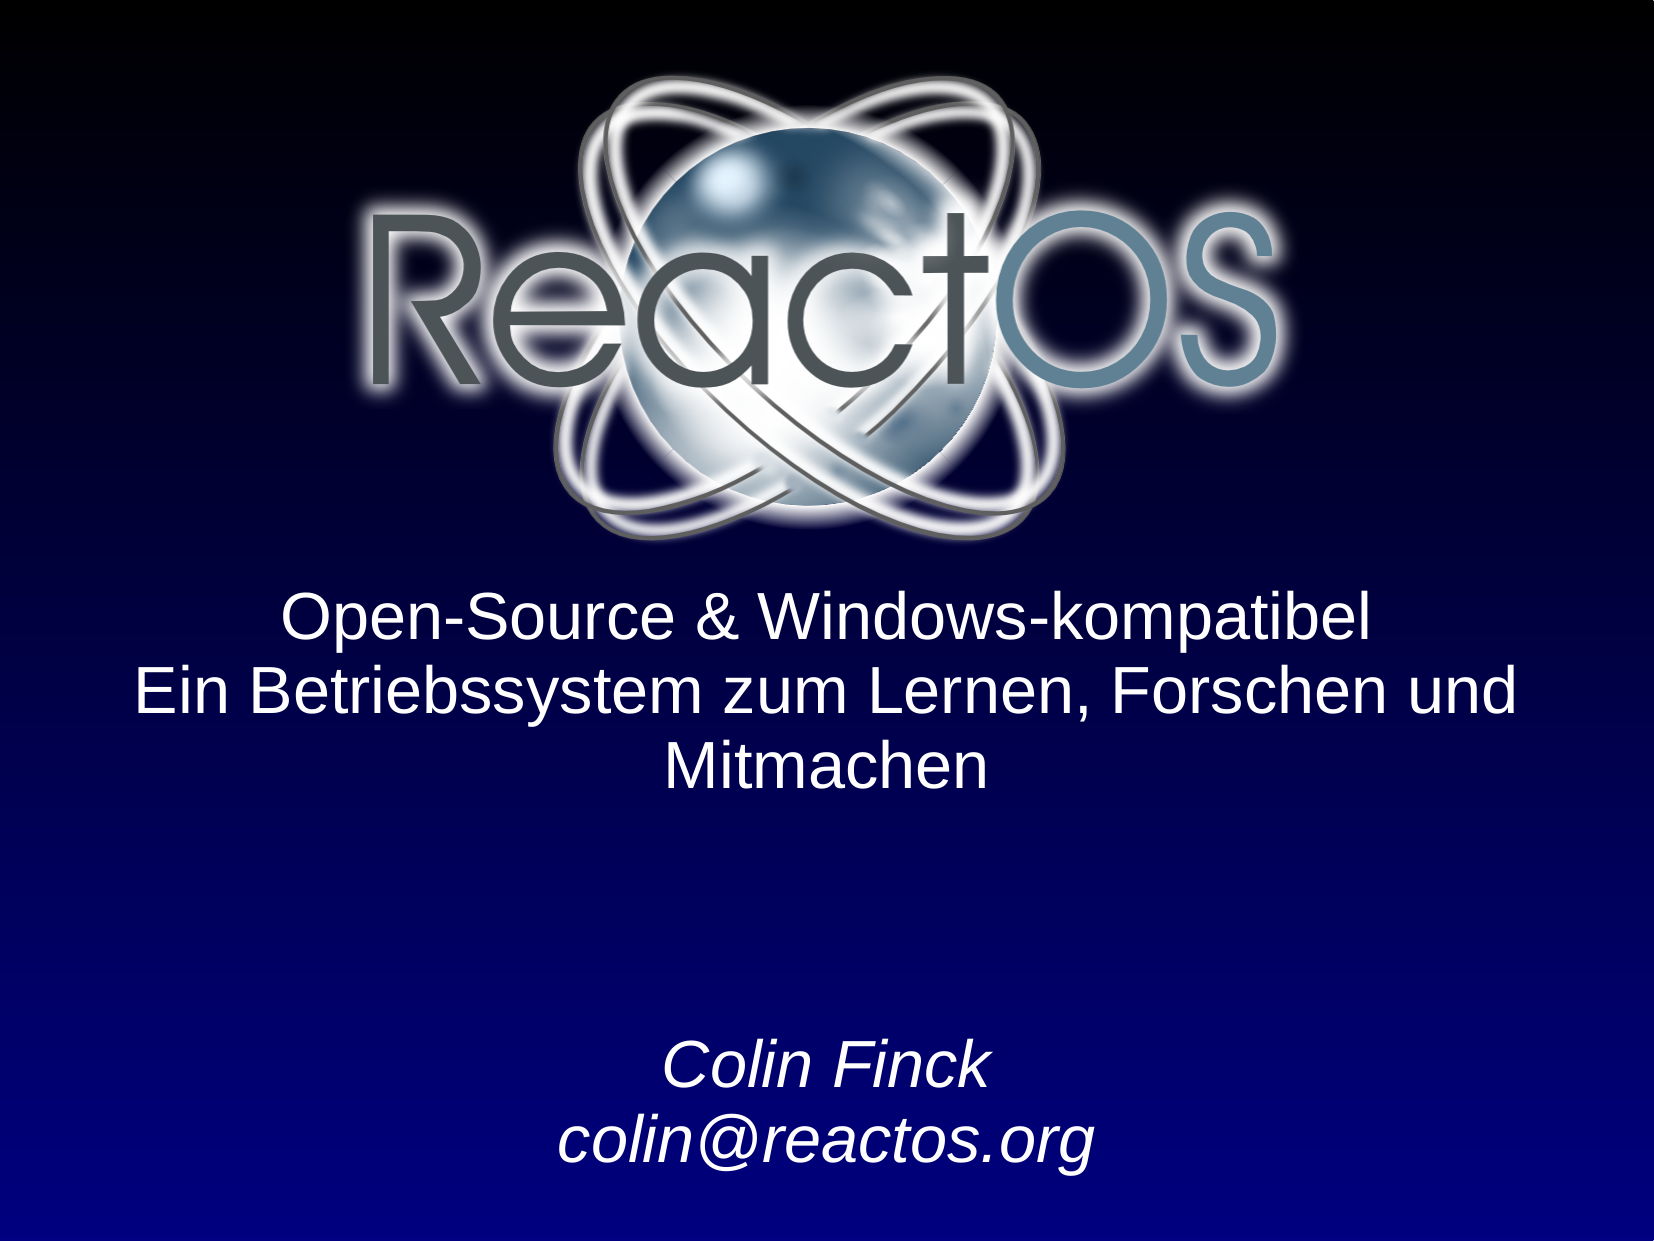

# Open-Source & Windows-kompatibel
Ein Betriebssystem zum Lernen, Forschen und Mitmachen
Colin Finck
colin@reactos.org